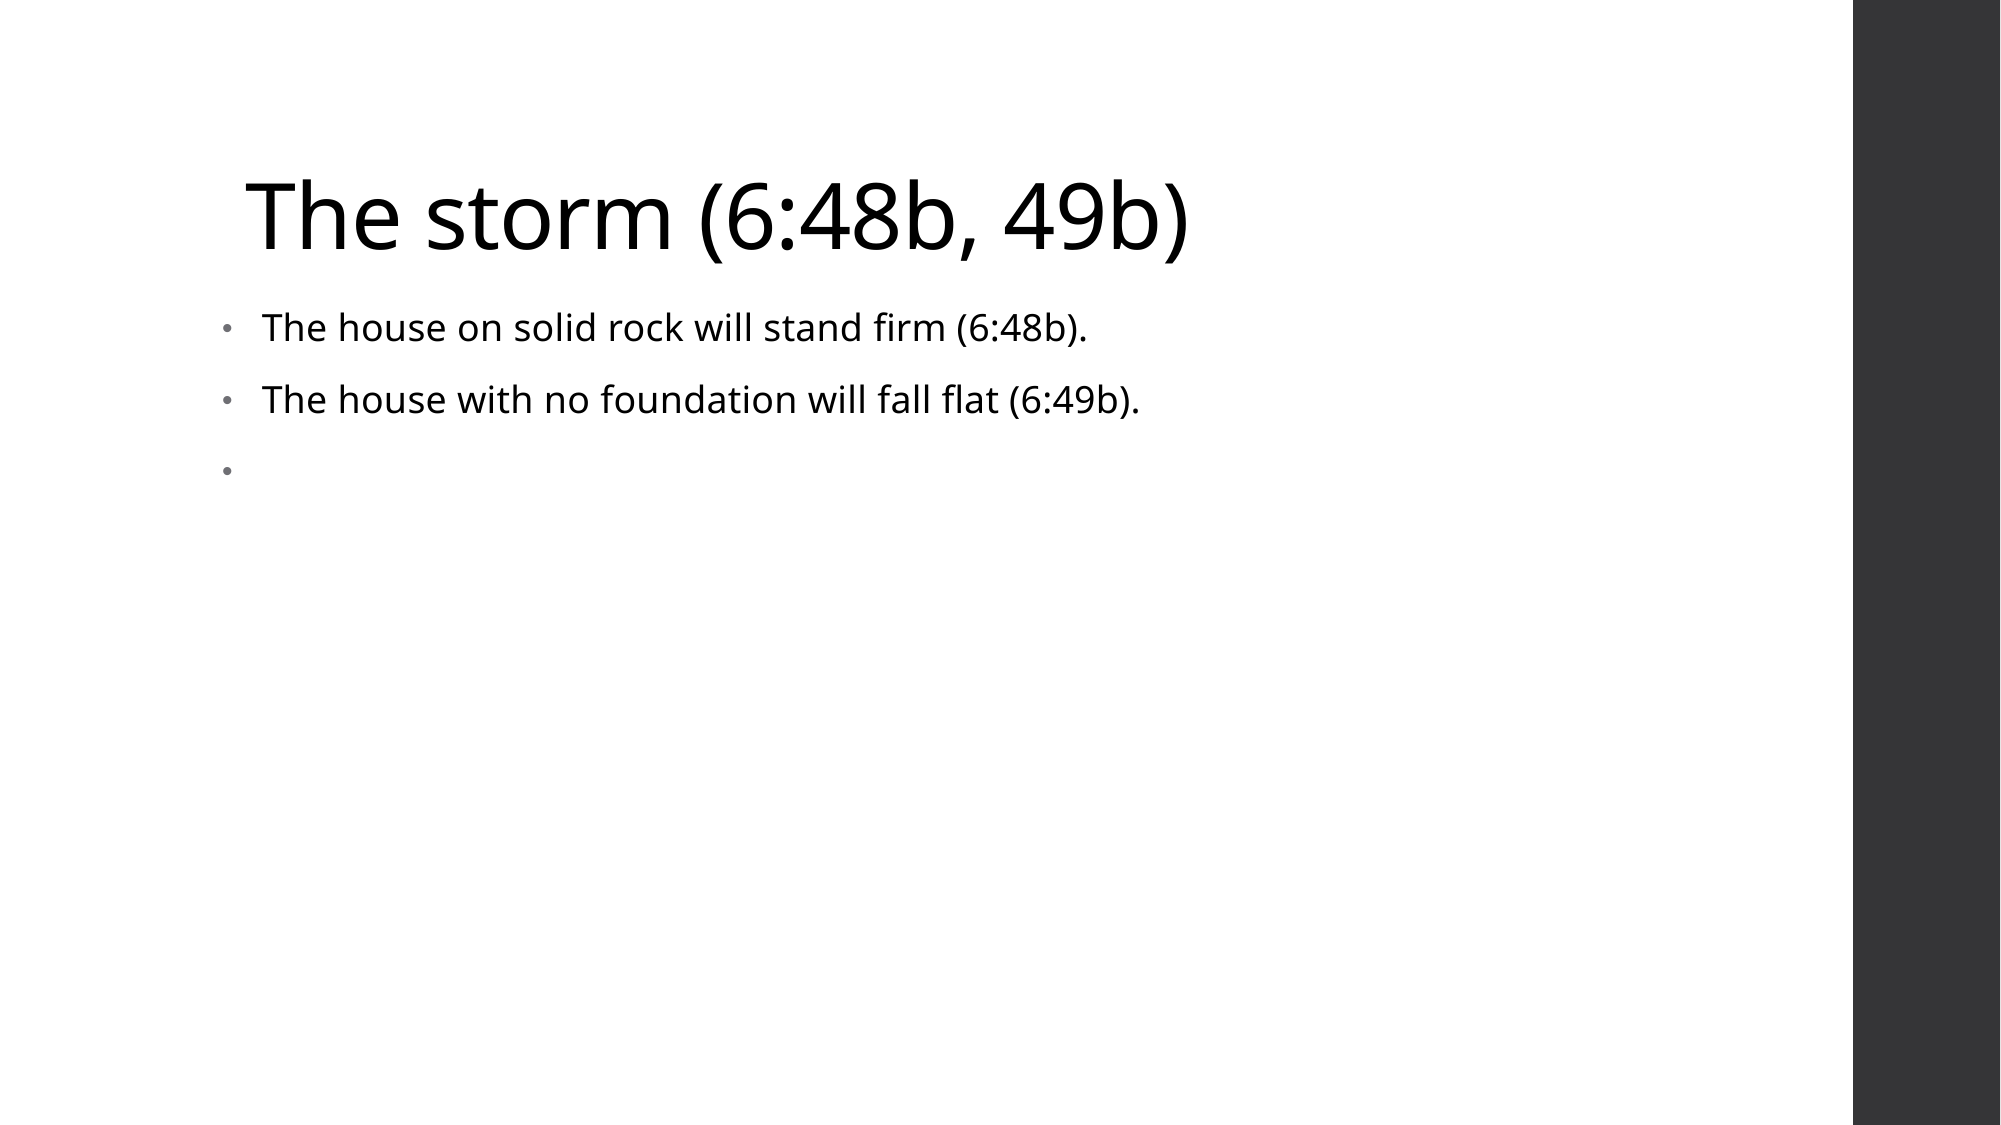

# The storm (6:48b, 49b)
 The house on solid rock will stand firm (6:48b).
 The house with no foundation will fall flat (6:49b).